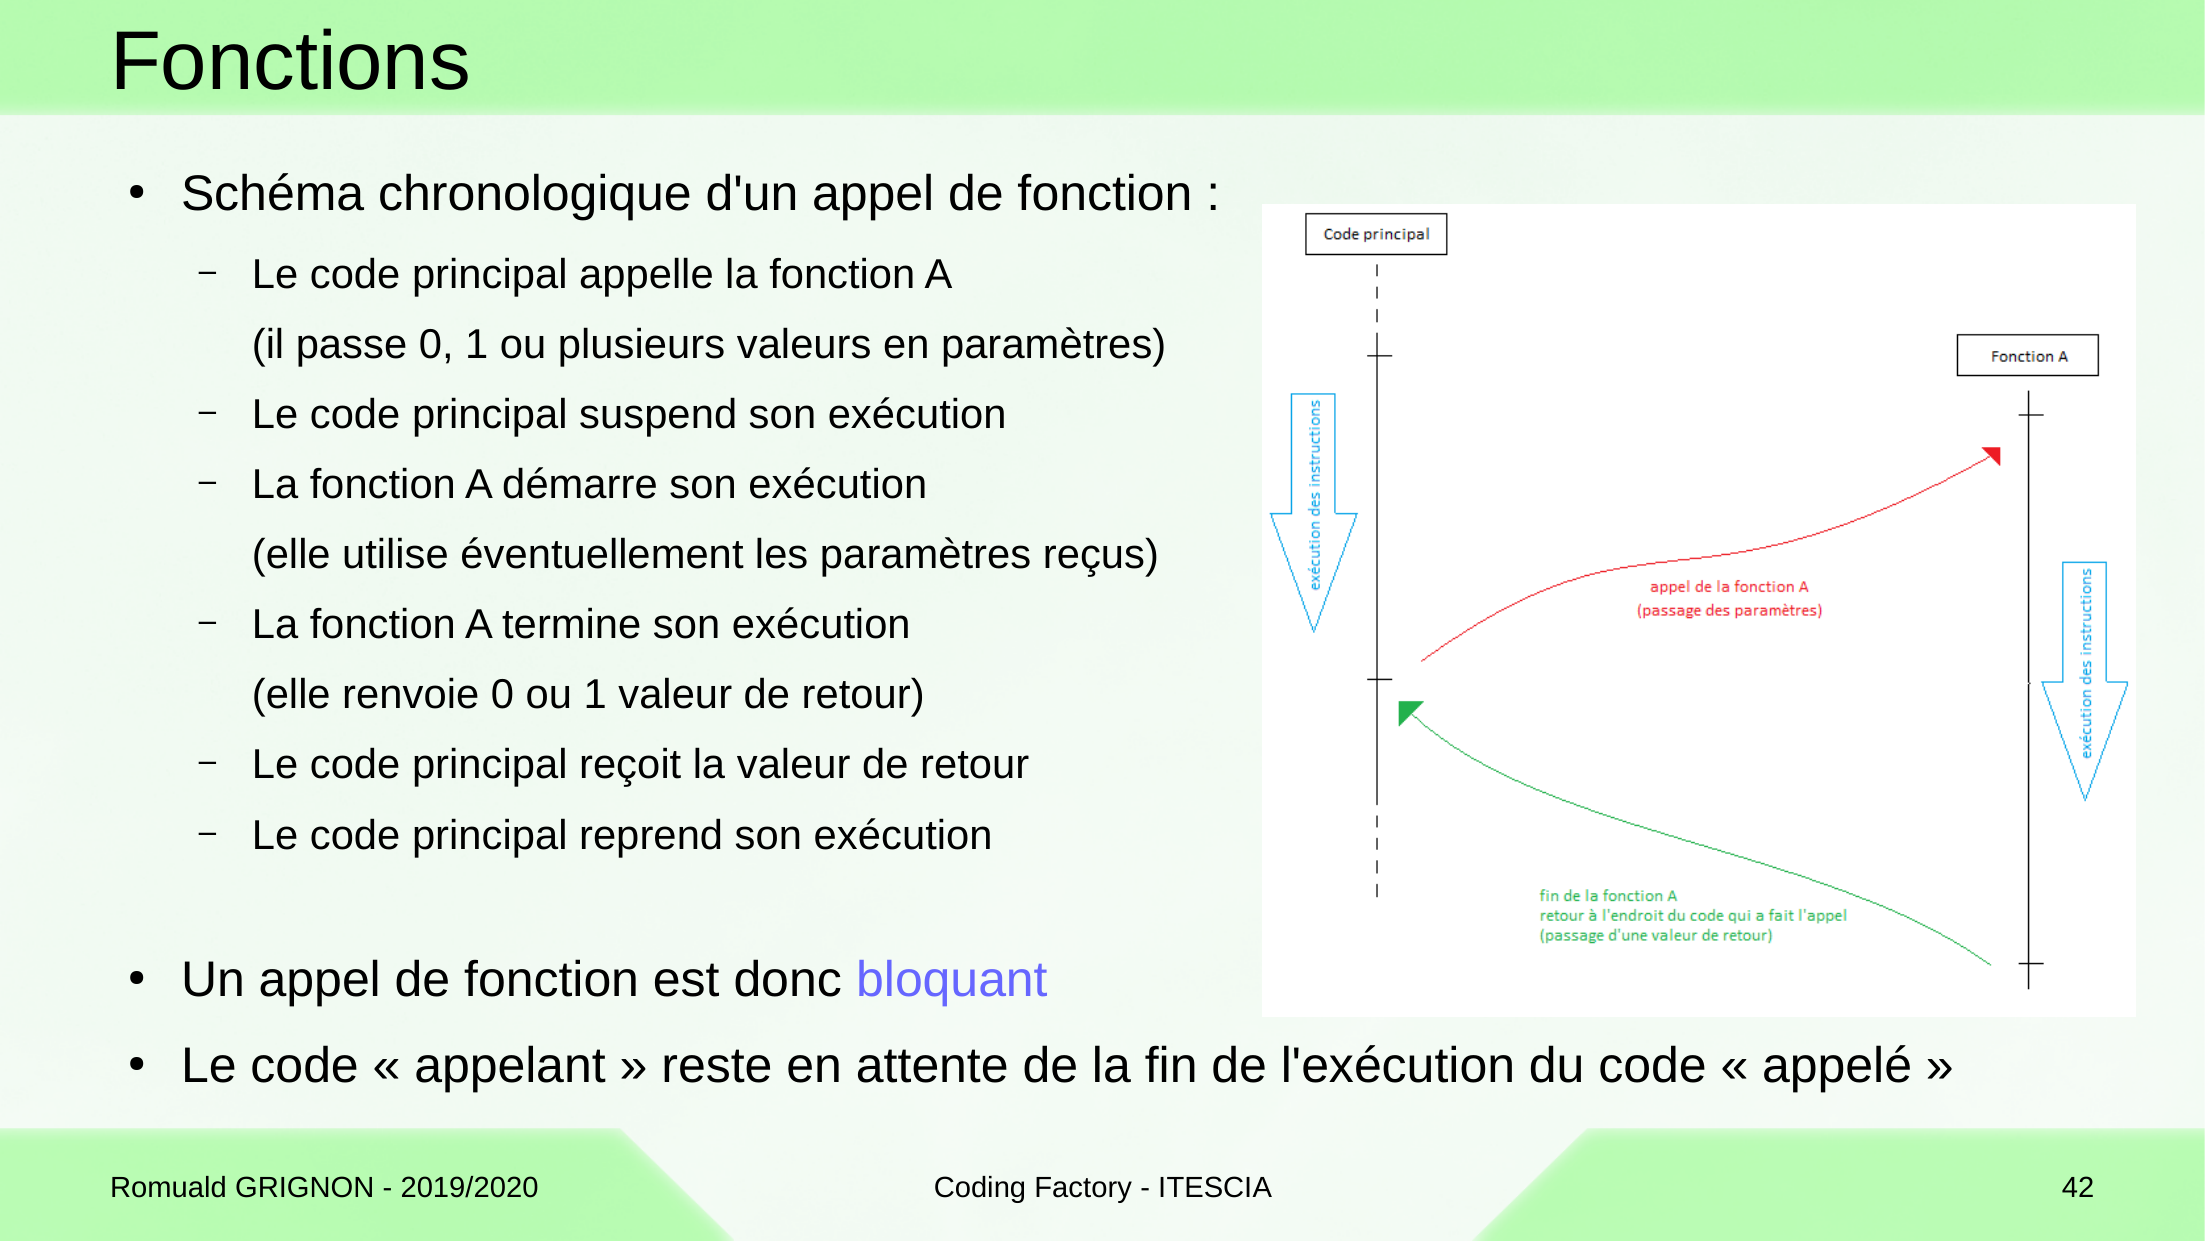

# Fonctions
Schéma chronologique d'un appel de fonction :
Le code principal appelle la fonction A
(il passe 0, 1 ou plusieurs valeurs en paramètres)
Le code principal suspend son exécution
La fonction A démarre son exécution
(elle utilise éventuellement les paramètres reçus)
La fonction A termine son exécution
(elle renvoie 0 ou 1 valeur de retour)
Le code principal reçoit la valeur de retour
Le code principal reprend son exécution
Un appel de fonction est donc bloquant
Le code « appelant » reste en attente de la fin de l'exécution du code « appelé »
Romuald GRIGNON - 2019/2020
Coding Factory - ITESCIA
42